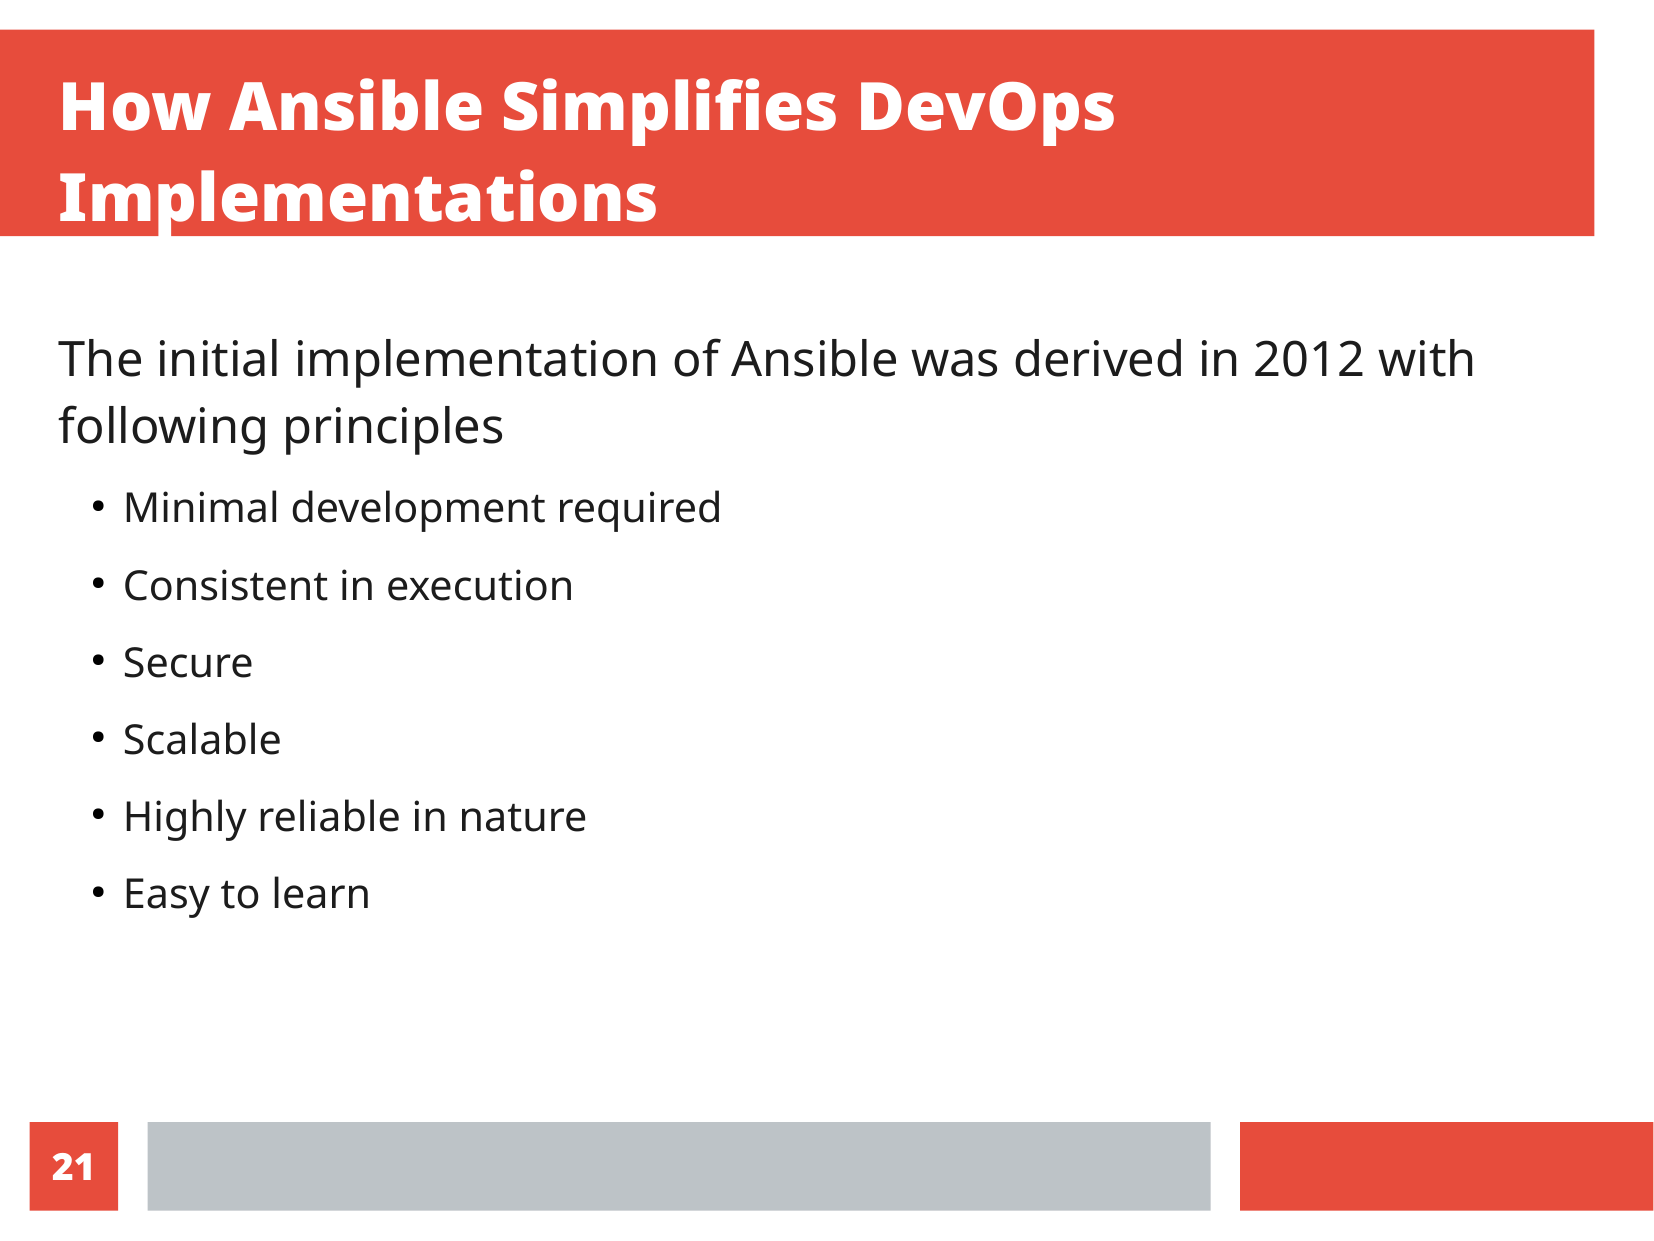

# How Ansible Simplifies DevOps Implementations
The initial implementation of Ansible was derived in 2012 with following principles
Minimal development required
Consistent in execution
Secure
Scalable
Highly reliable in nature
Easy to learn
21